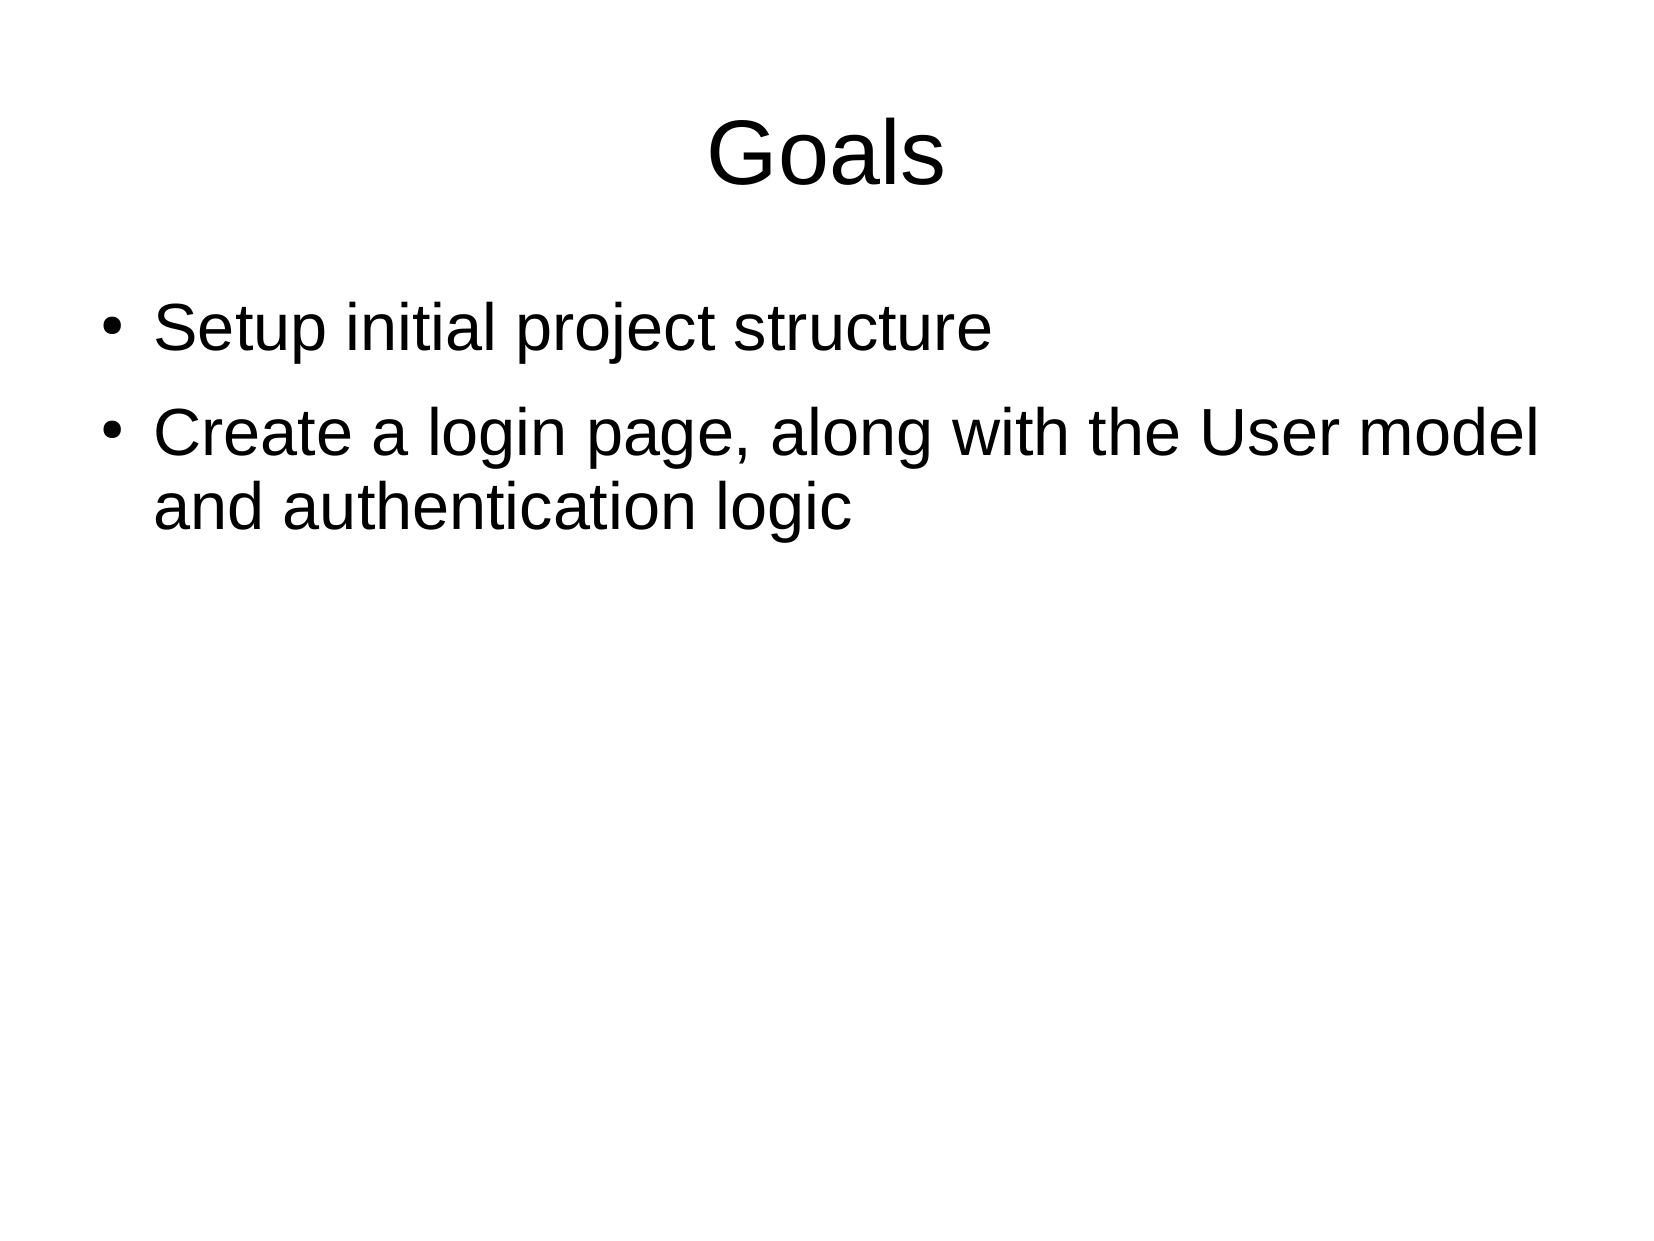

# Goals
Setup initial project structure
Create a login page, along with the User model and authentication logic